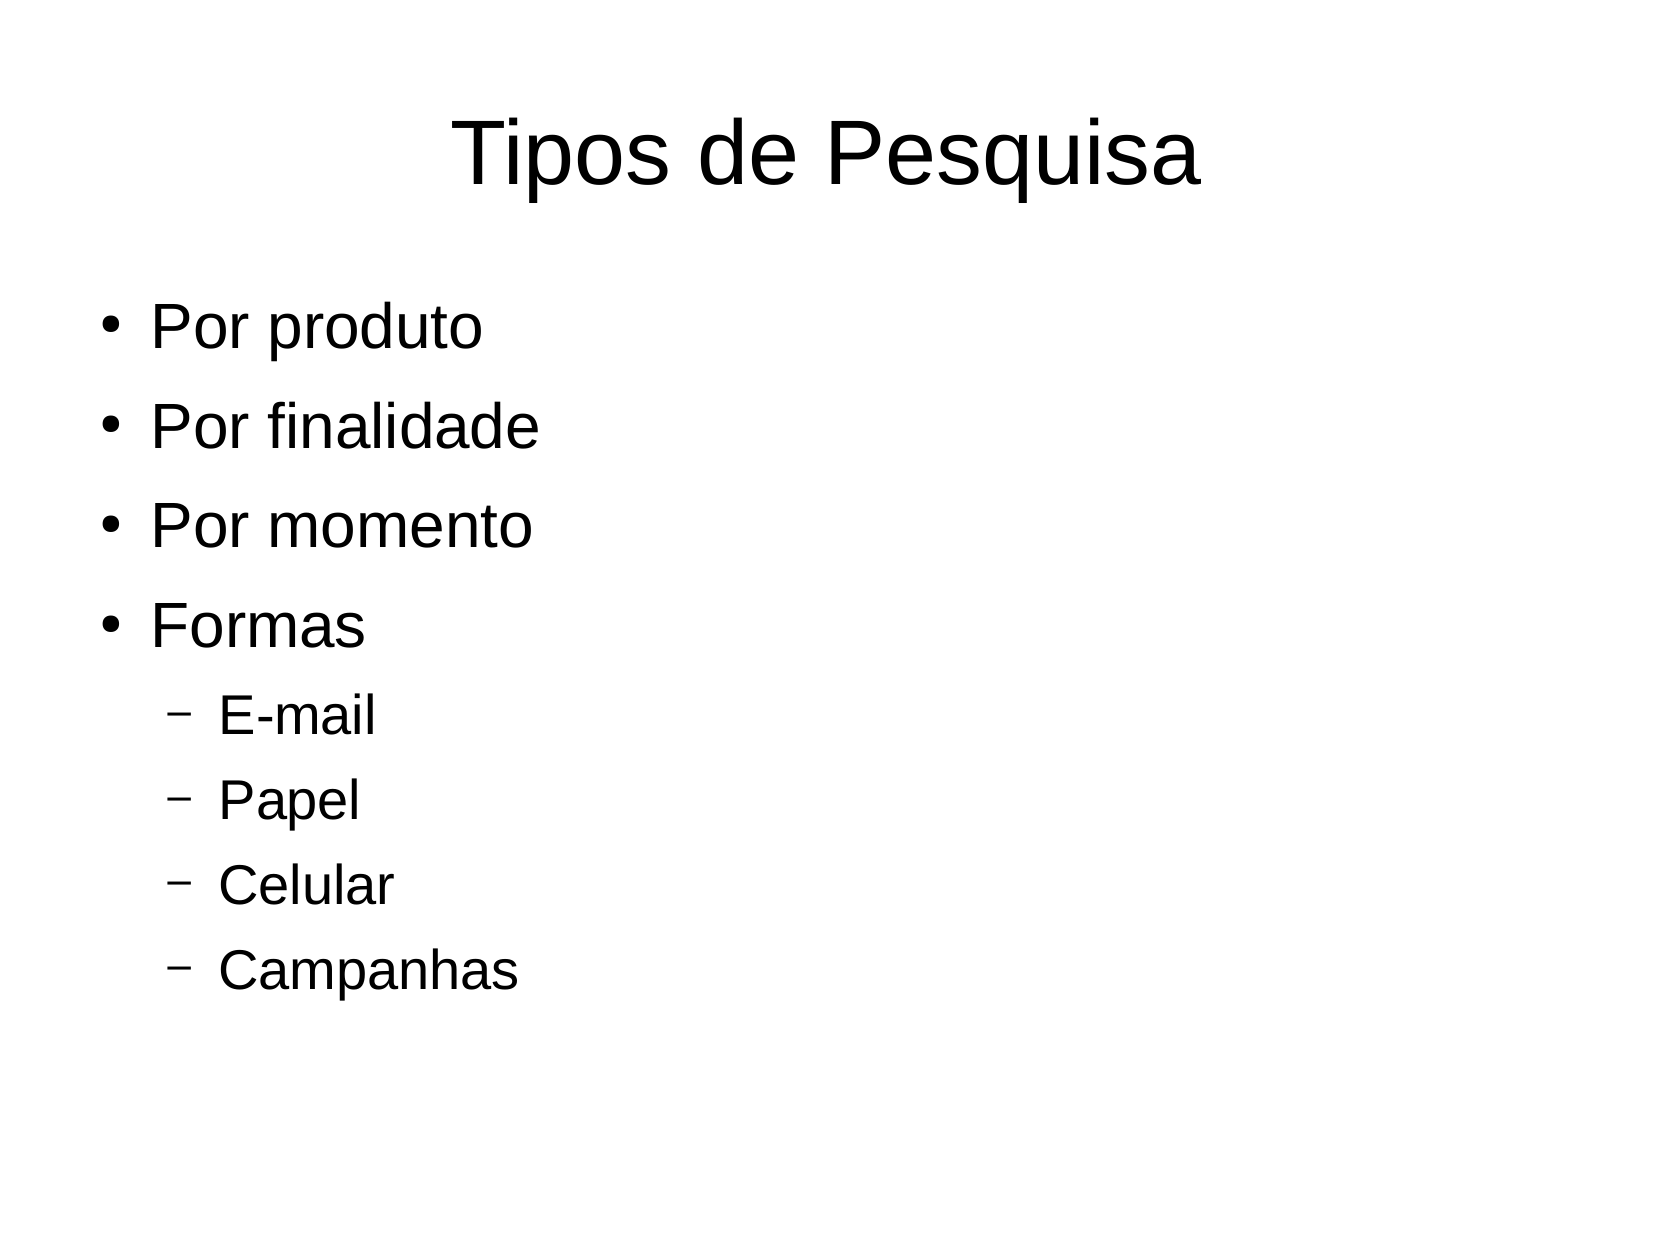

# Tipos de Pesquisa
Por produto
Por finalidade
Por momento
Formas
E-mail
Papel
Celular
Campanhas